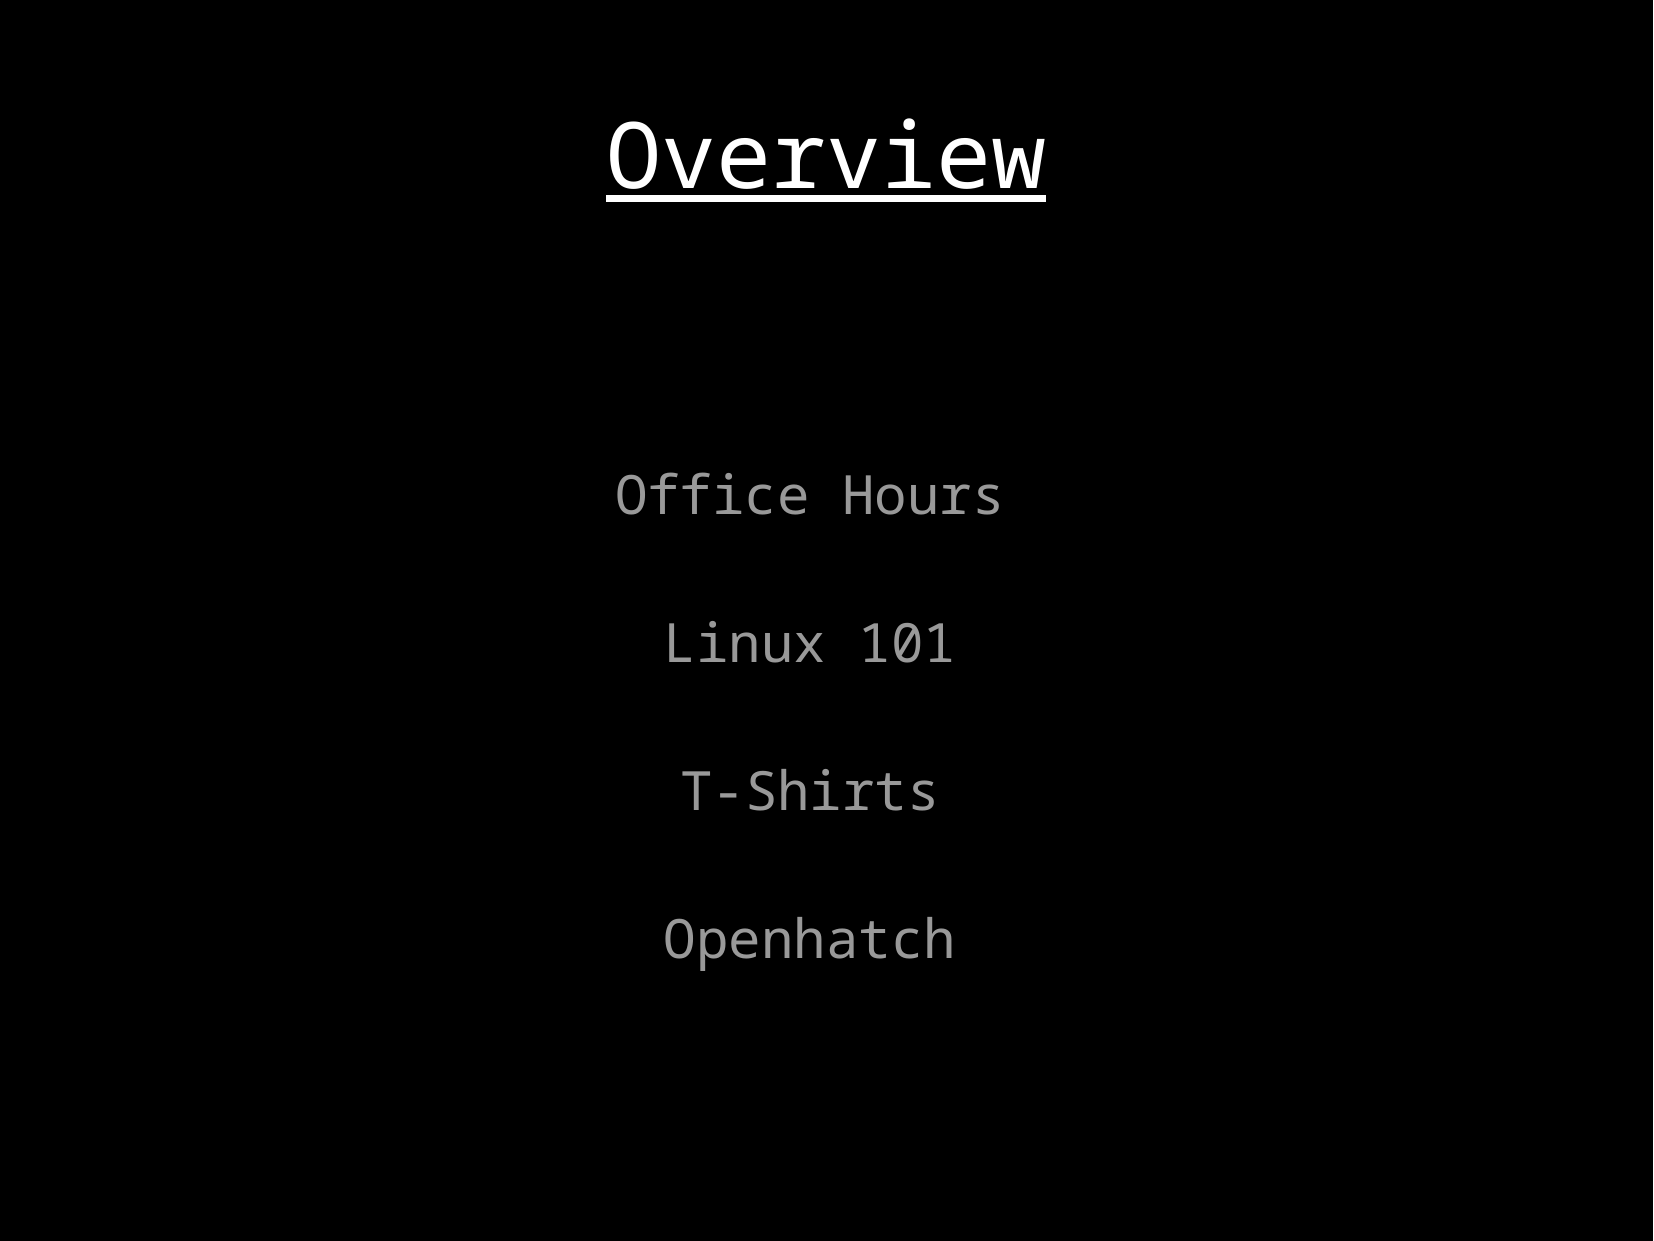

# Overview
Office Hours
Linux 101
T-Shirts
Openhatch